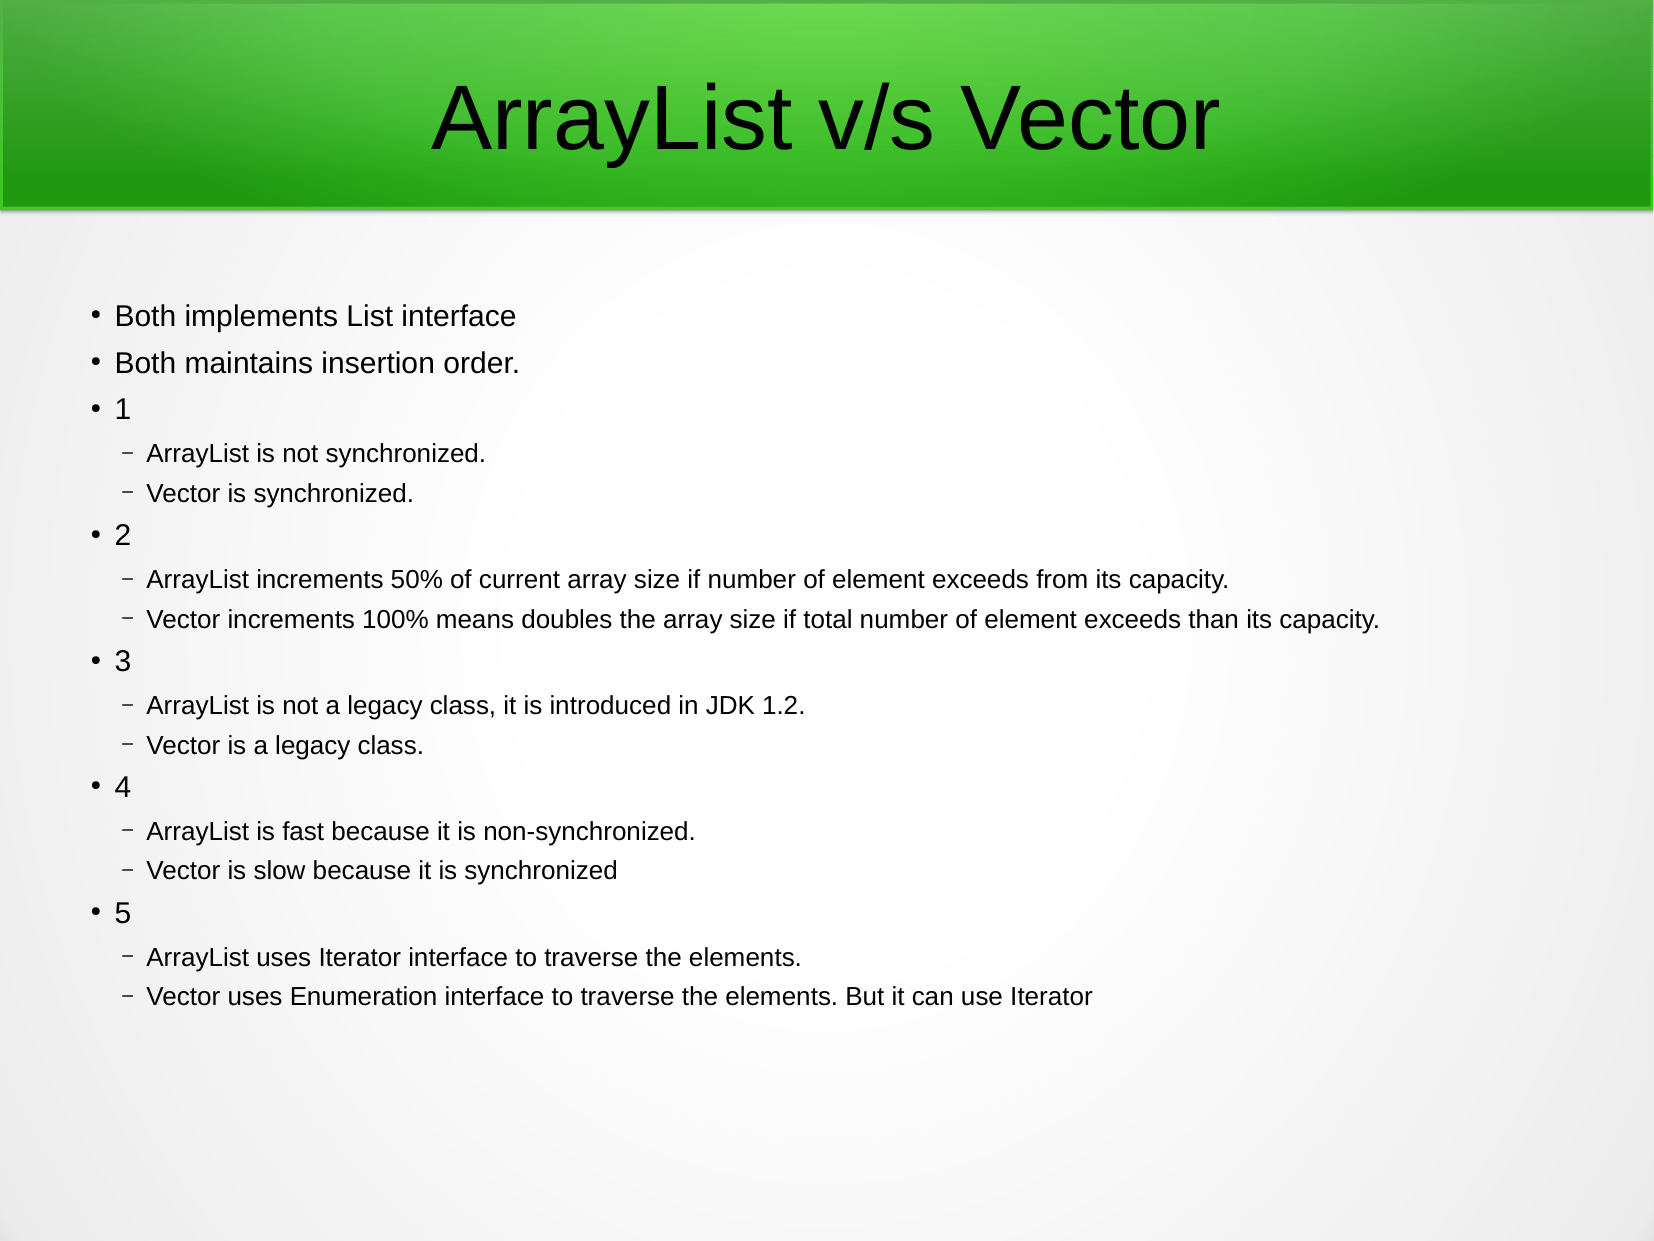

# ArrayList v/s Vector
Both implements List interface
Both maintains insertion order.
1
ArrayList is not synchronized.
Vector is synchronized.
2
ArrayList increments 50% of current array size if number of element exceeds from its capacity.
Vector increments 100% means doubles the array size if total number of element exceeds than its capacity.
3
ArrayList is not a legacy class, it is introduced in JDK 1.2.
Vector is a legacy class.
4
ArrayList is fast because it is non-synchronized.
Vector is slow because it is synchronized
5
ArrayList uses Iterator interface to traverse the elements.
Vector uses Enumeration interface to traverse the elements. But it can use Iterator